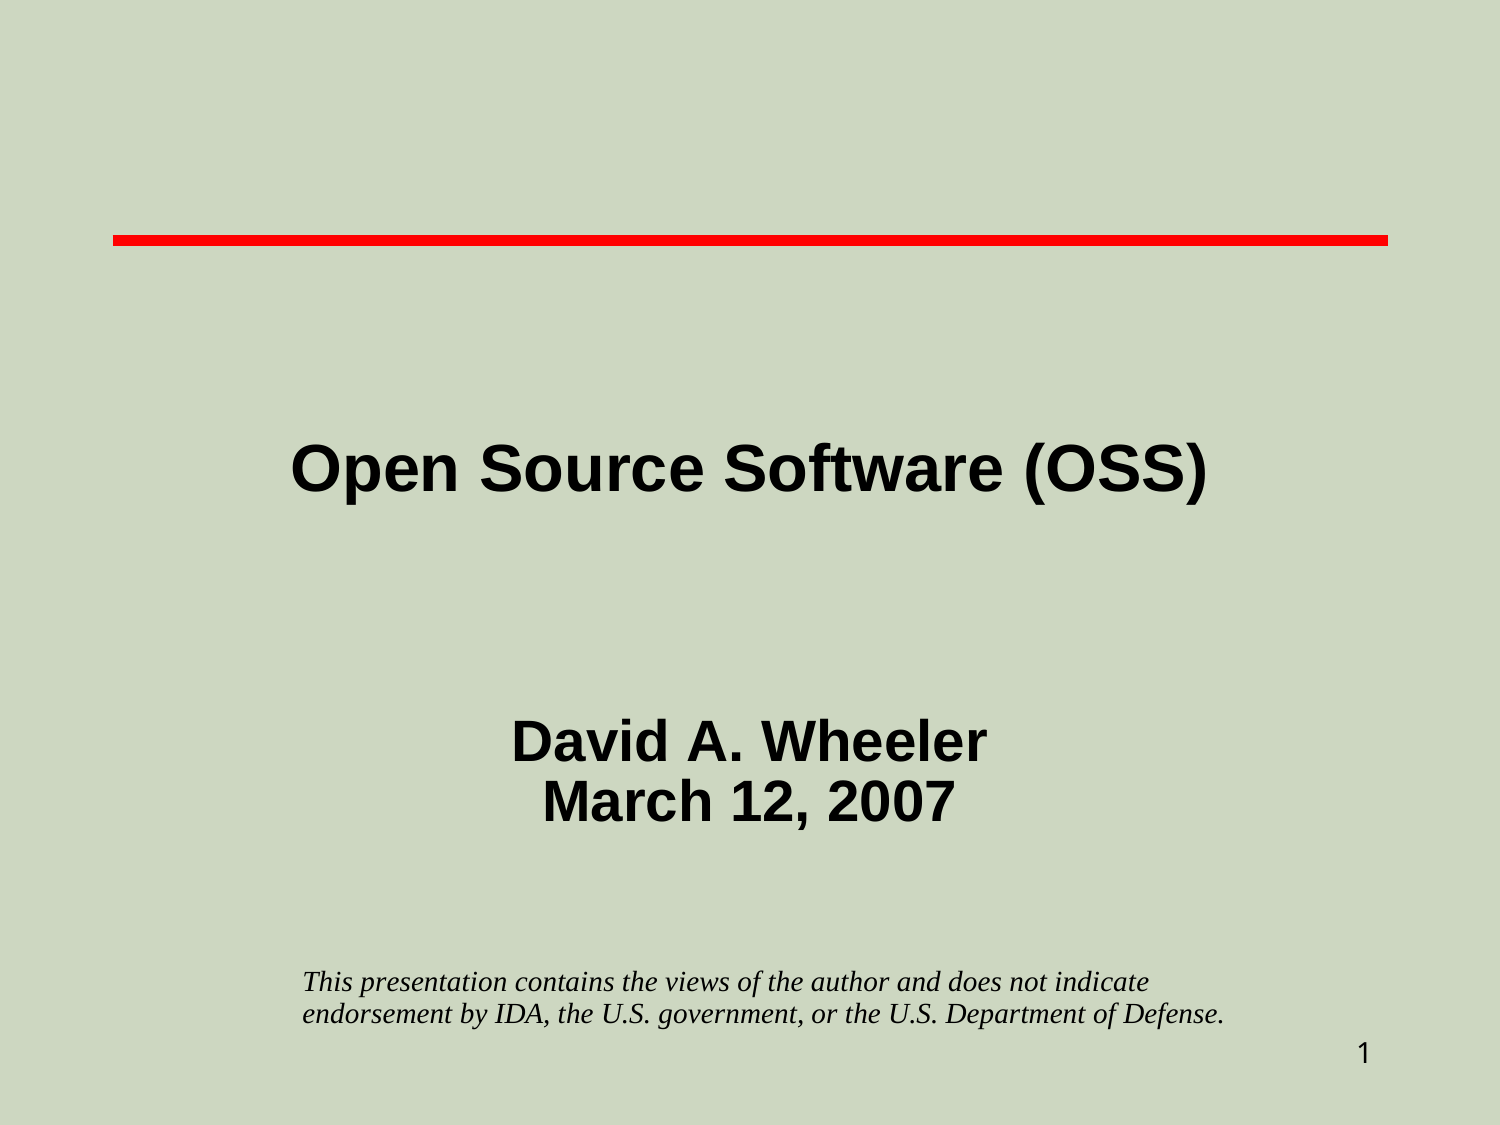

# Open Source Software (OSS)
David A. Wheeler
March 12, 2007
This presentation contains the views of the author and does not indicate endorsement by IDA, the U.S. government, or the U.S. Department of Defense.